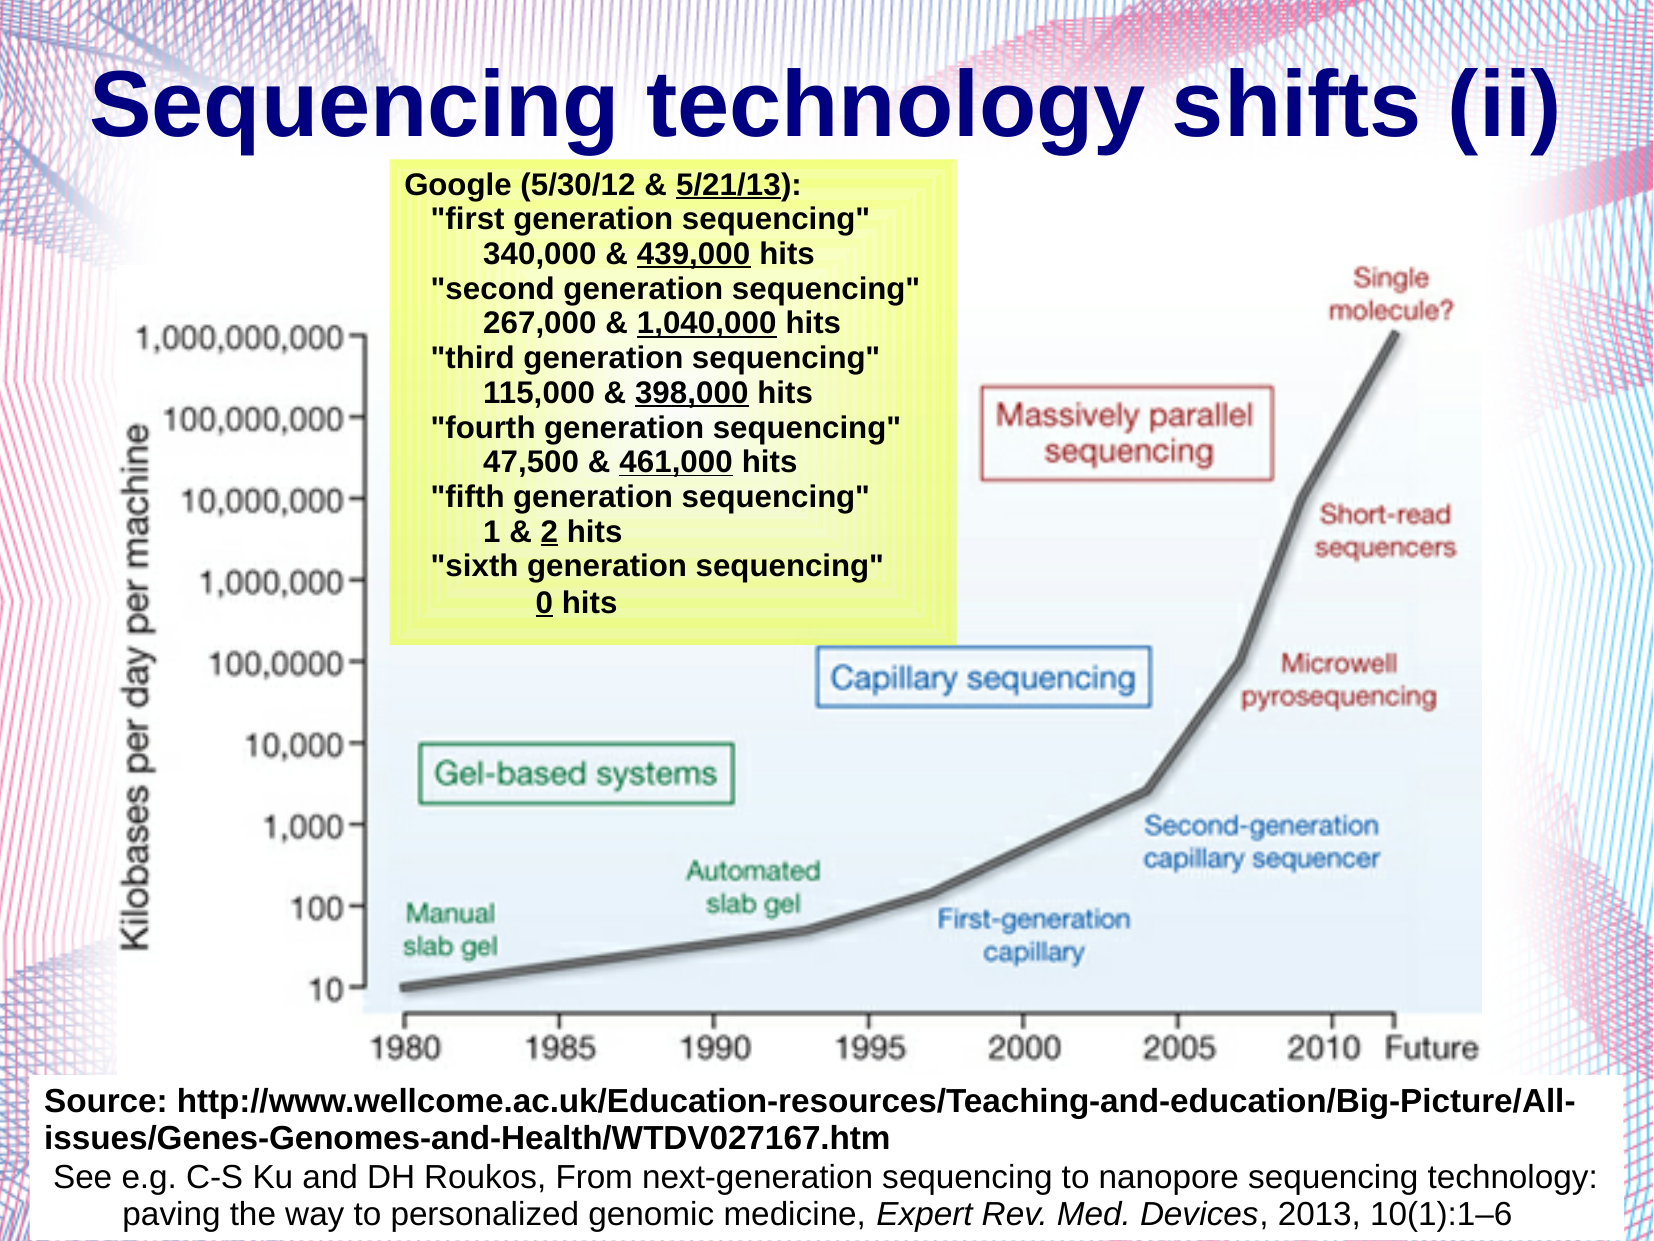

# Sequencing technology shifts (ii)
Google (5/30/12 & 5/21/13):
 "first generation sequencing"
 340,000 & 439,000 hits
 "second generation sequencing"
 267,000 & 1,040,000 hits
 "third generation sequencing"
 115,000 & 398,000 hits
 "fourth generation sequencing"
 47,500 & 461,000 hits
 "fifth generation sequencing"
 1 & 2 hits
 "sixth generation sequencing"
 0 hits
Source: http://www.wellcome.ac.uk/Education-resources/Teaching-and-education/Big-Picture/All-issues/Genes-Genomes-and-Health/WTDV027167.htm
See e.g. C-S Ku and DH Roukos, From next-generation sequencing to nanopore sequencing technology: paving the way to personalized genomic medicine, Expert Rev. Med. Devices, 2013, 10(1):1–6